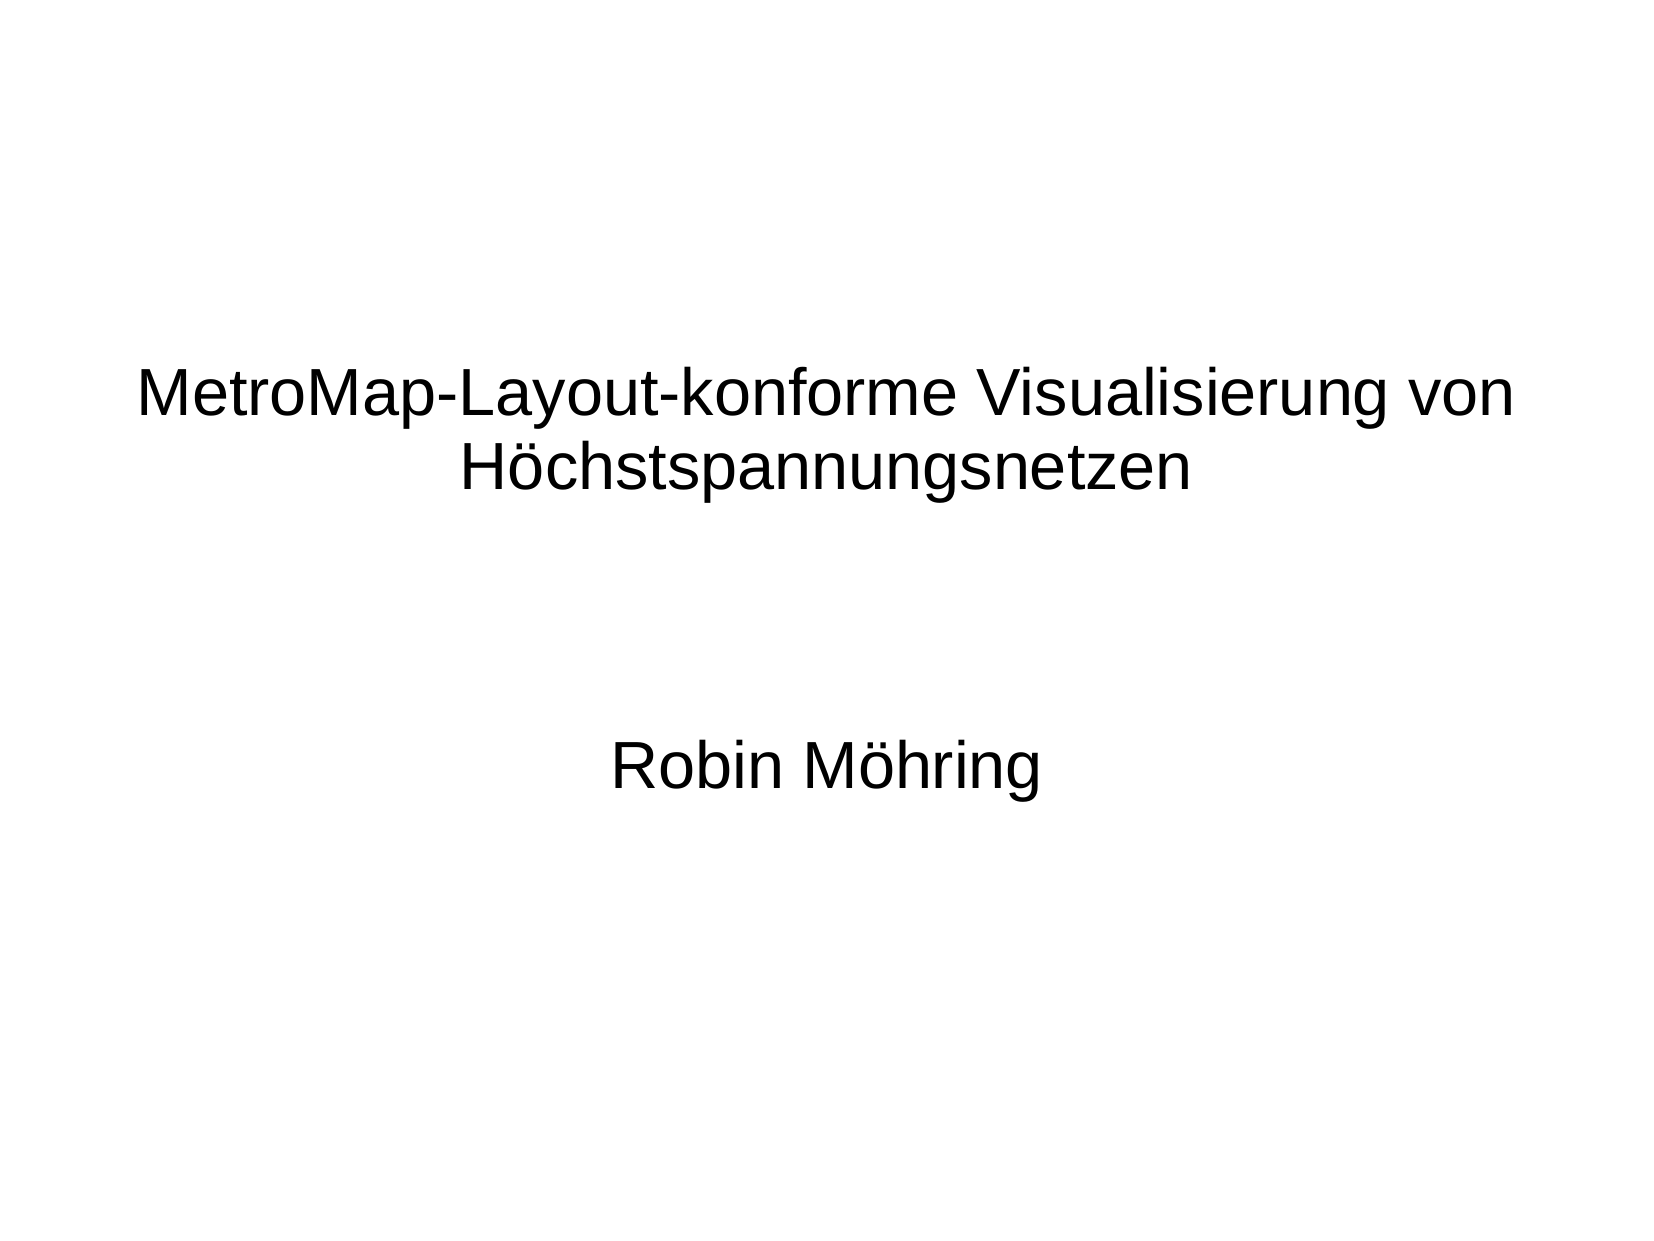

# MetroMap-Layout-konforme Visualisierung von
Höchstspannungsnetzen
Robin Möhring